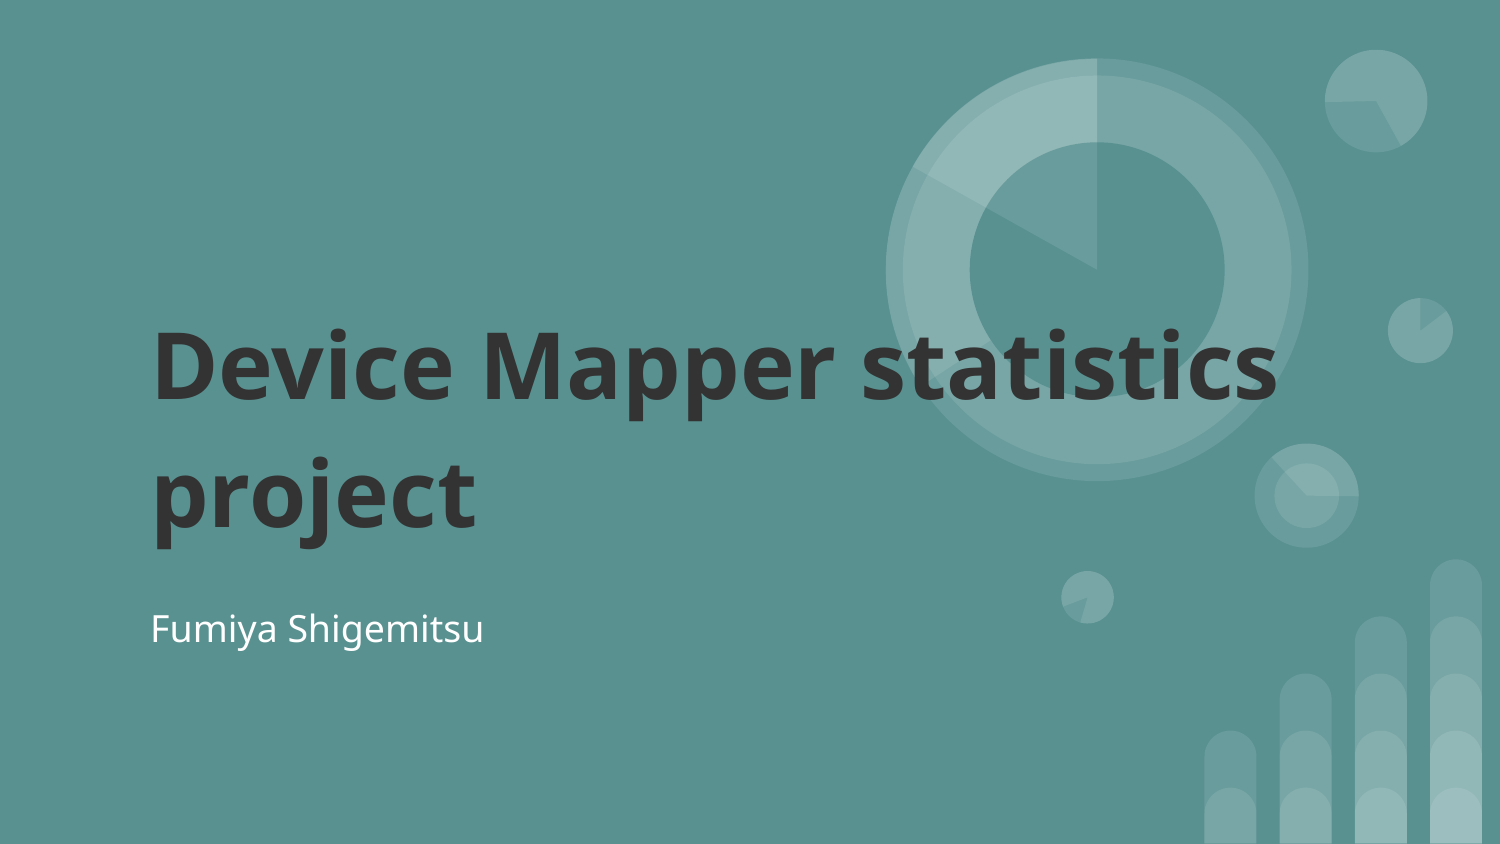

# Device Mapper statistics project
Fumiya Shigemitsu